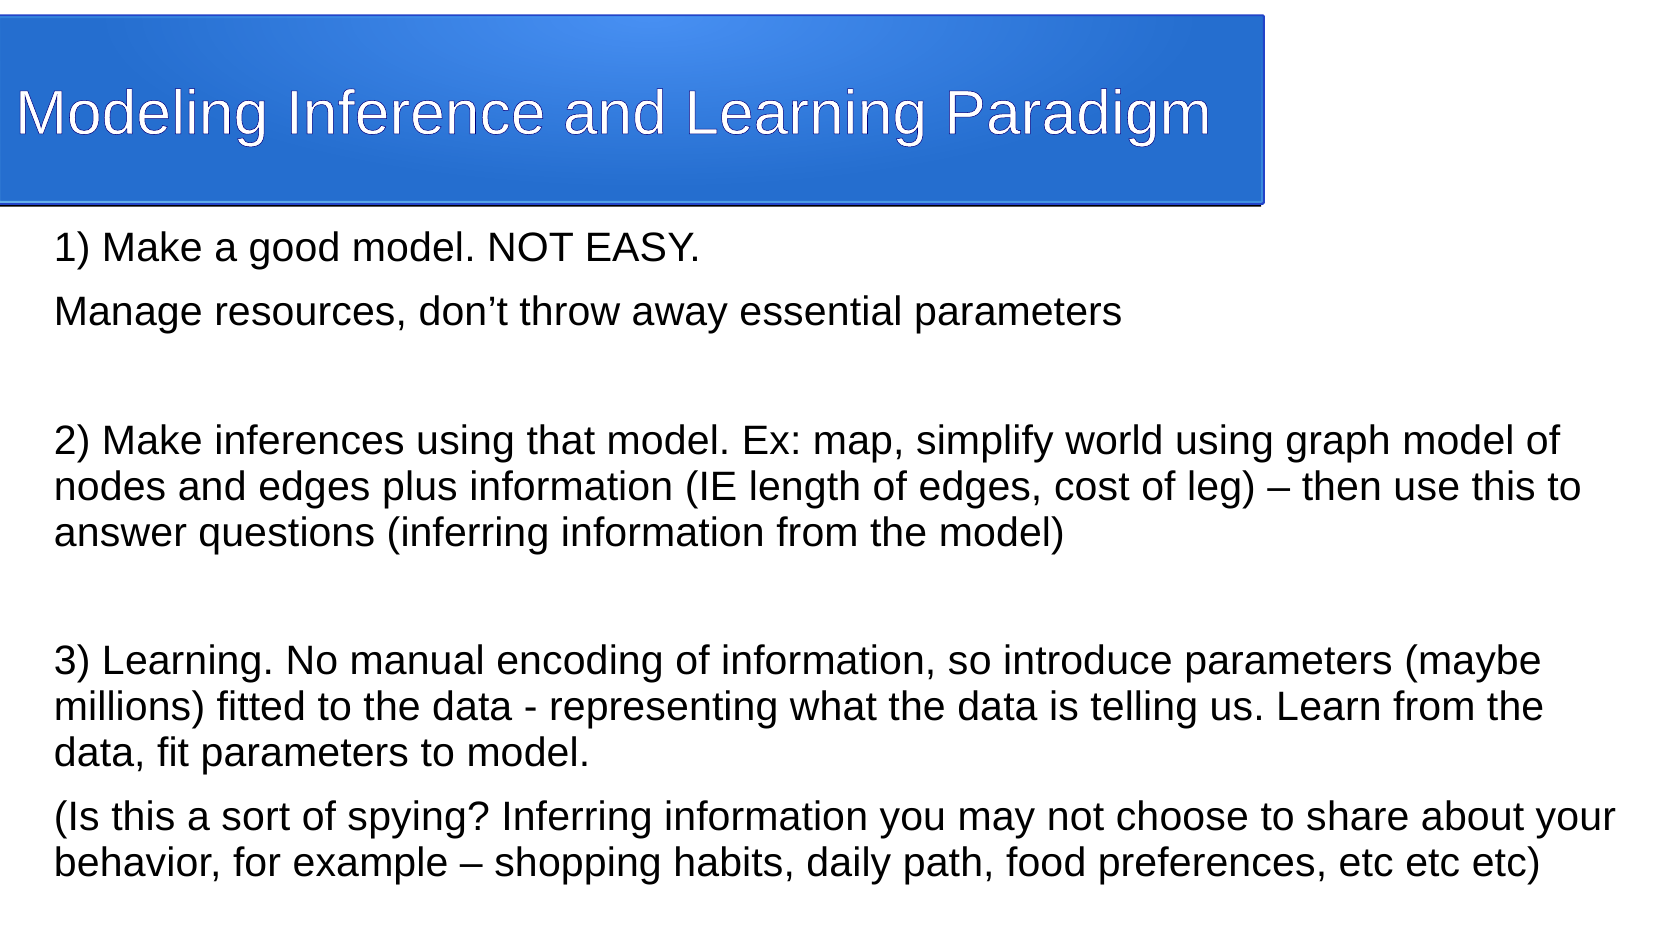

# Modeling Inference and Learning Paradigm
1) Make a good model. NOT EASY.
Manage resources, don’t throw away essential parameters
2) Make inferences using that model. Ex: map, simplify world using graph model of nodes and edges plus information (IE length of edges, cost of leg) – then use this to answer questions (inferring information from the model)
3) Learning. No manual encoding of information, so introduce parameters (maybe millions) fitted to the data - representing what the data is telling us. Learn from the data, fit parameters to model.
(Is this a sort of spying? Inferring information you may not choose to share about your behavior, for example – shopping habits, daily path, food preferences, etc etc etc)